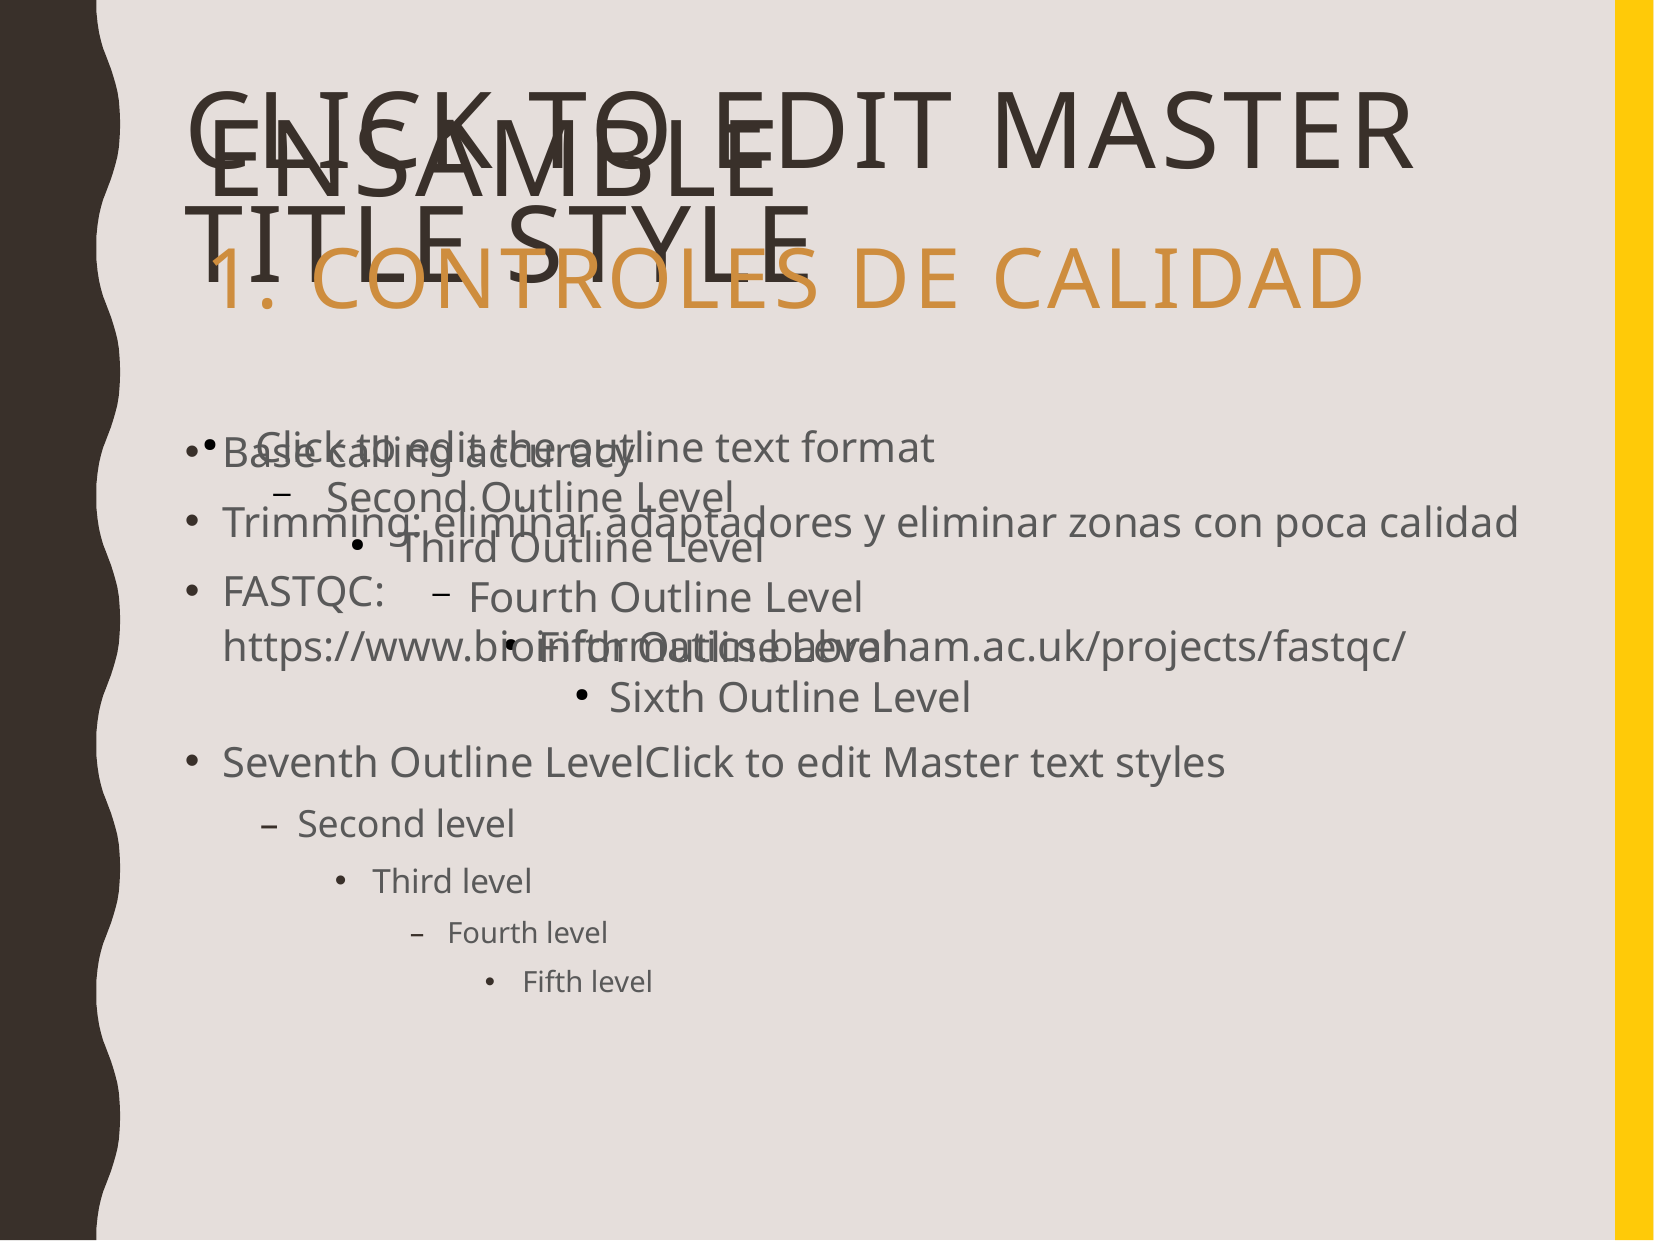

enSAMBLE
# 1. cONTROLES DE CALIDAD
Base calling accuracy
Trimming: eliminar adaptadores y eliminar zonas con poca calidad
FASTQC: https://www.bioinformatics.babraham.ac.uk/projects/fastqc/